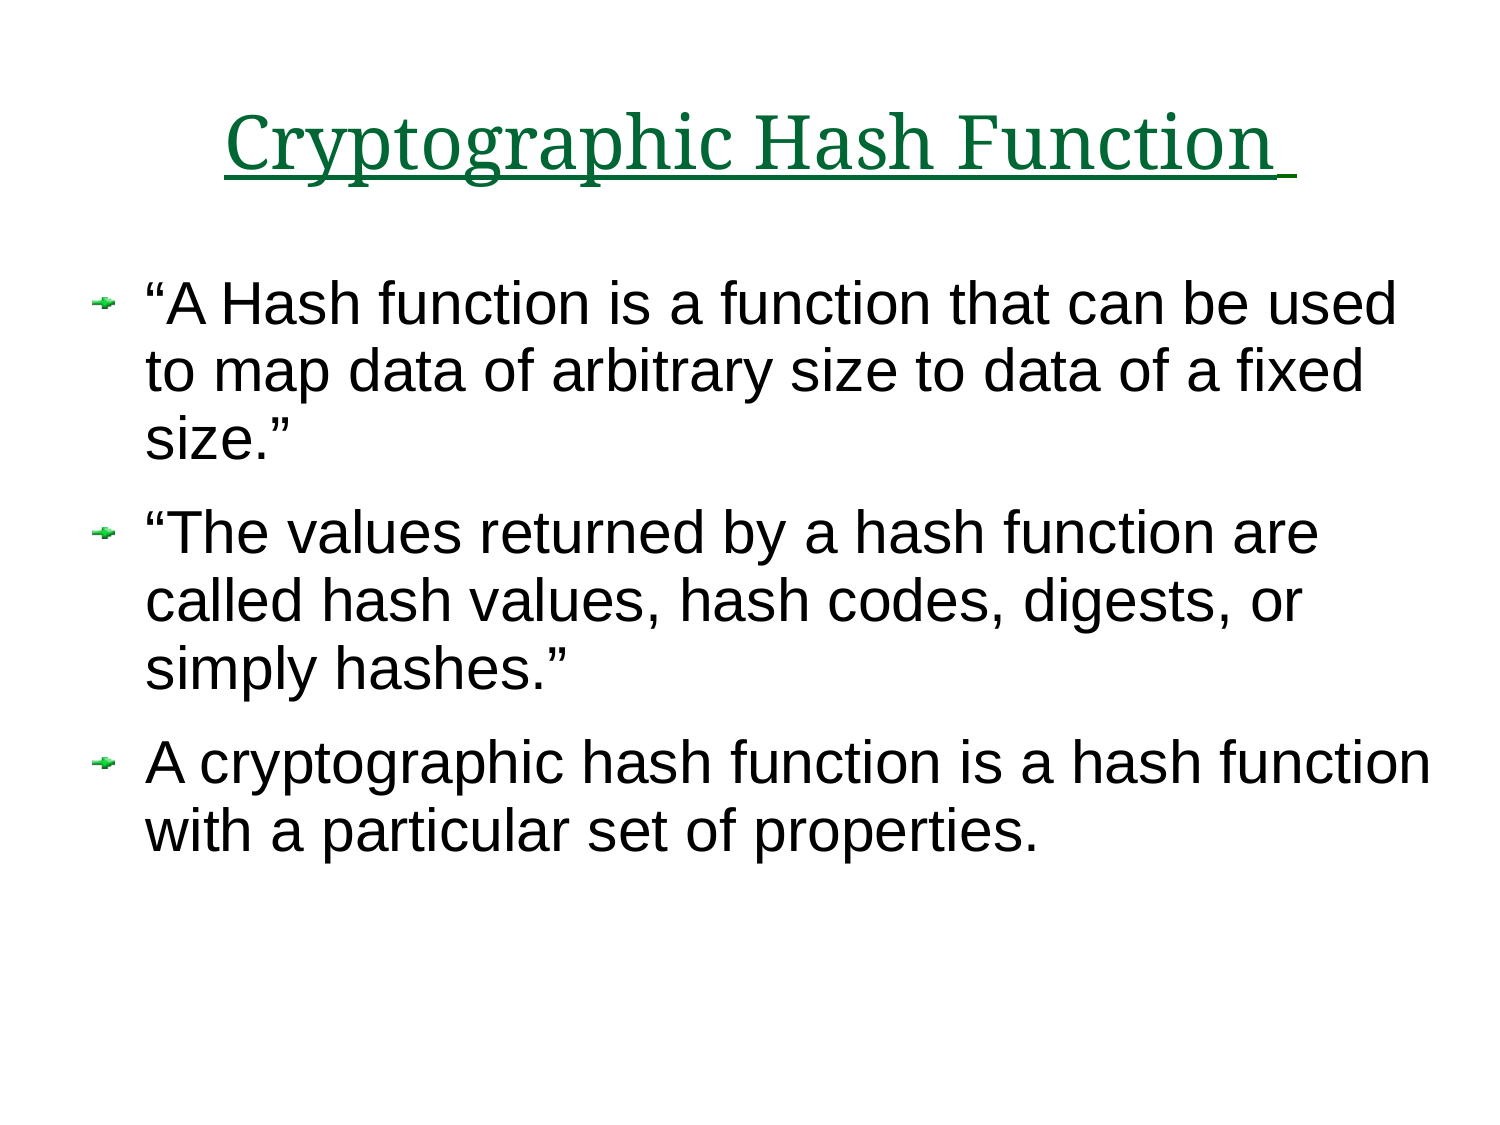

# Cryptographic Hash Function
“A Hash function is a function that can be used to map data of arbitrary size to data of a fixed size.”
“The values returned by a hash function are called hash values, hash codes, digests, or simply hashes.”
A cryptographic hash function is a hash function with a particular set of properties.